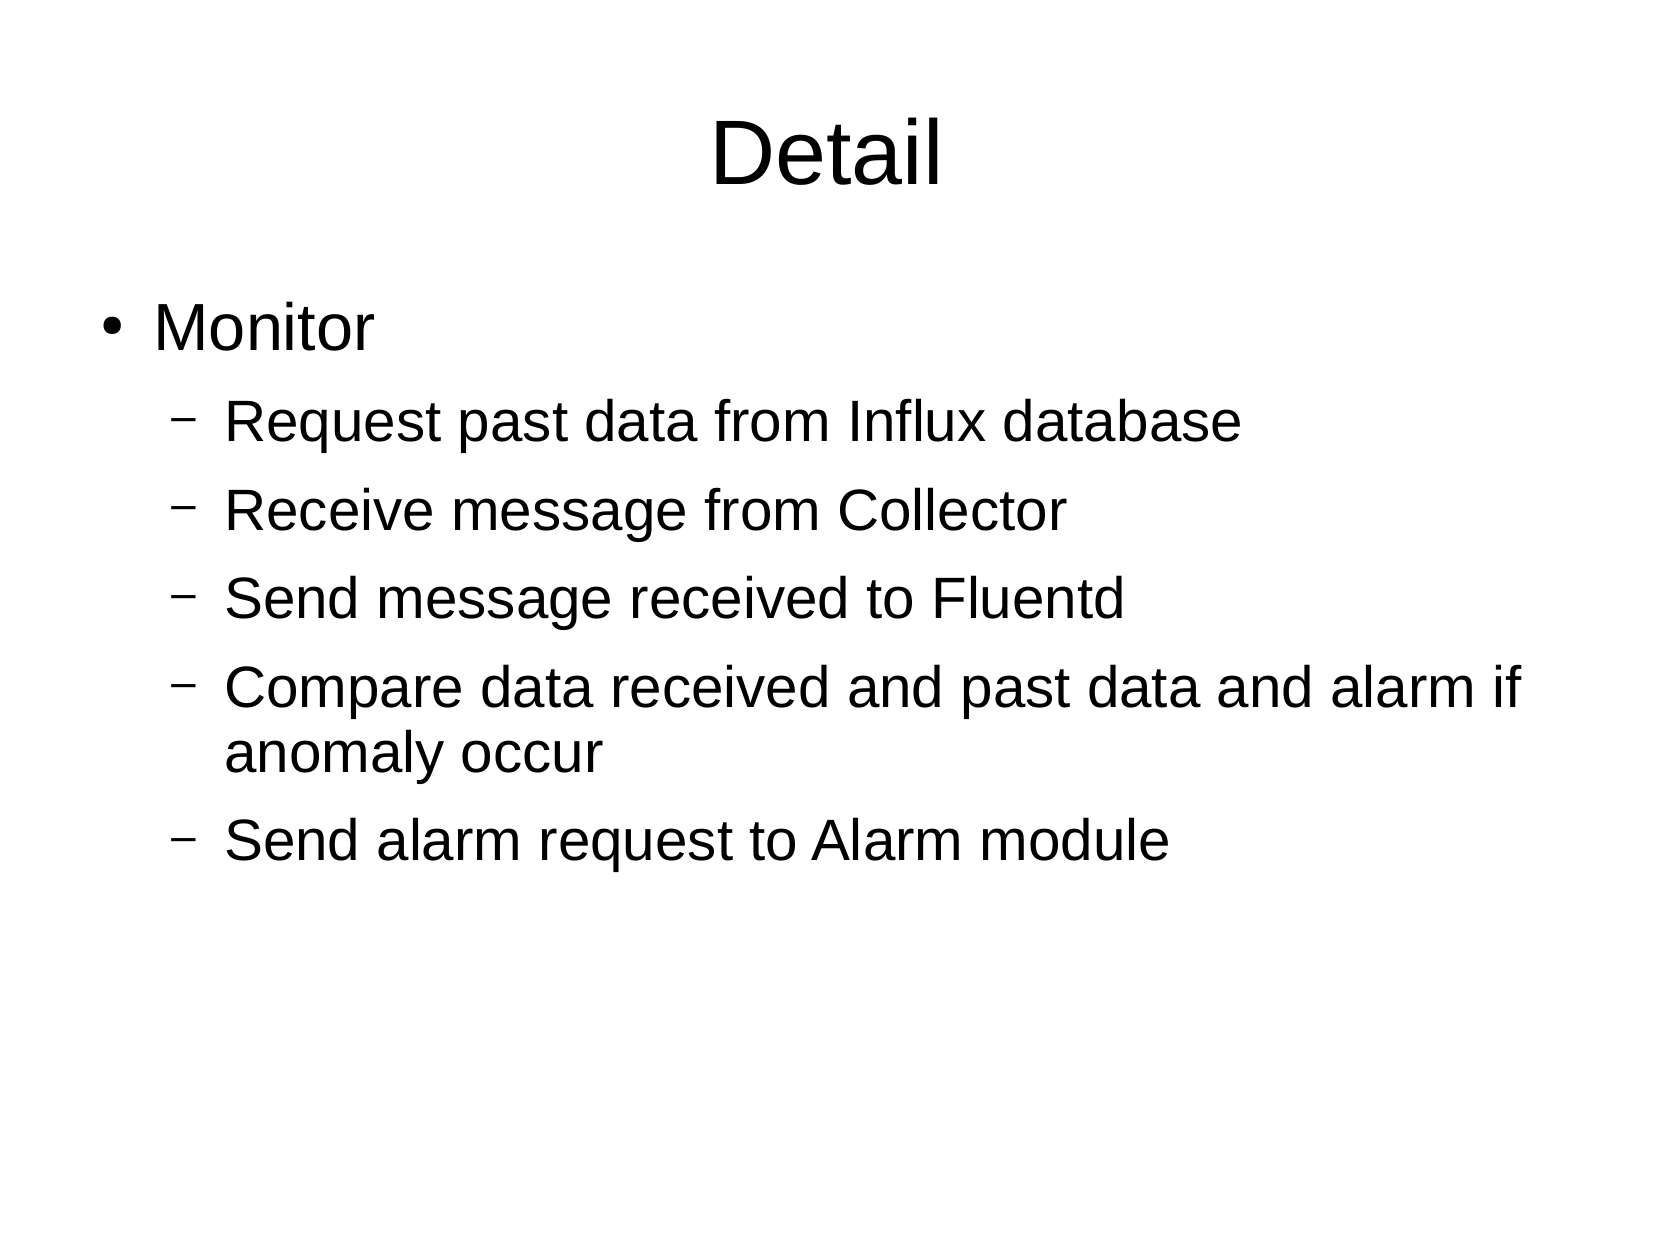

# Detail
Monitor
Request past data from Influx database
Receive message from Collector
Send message received to Fluentd
Compare data received and past data and alarm if anomaly occur
Send alarm request to Alarm module